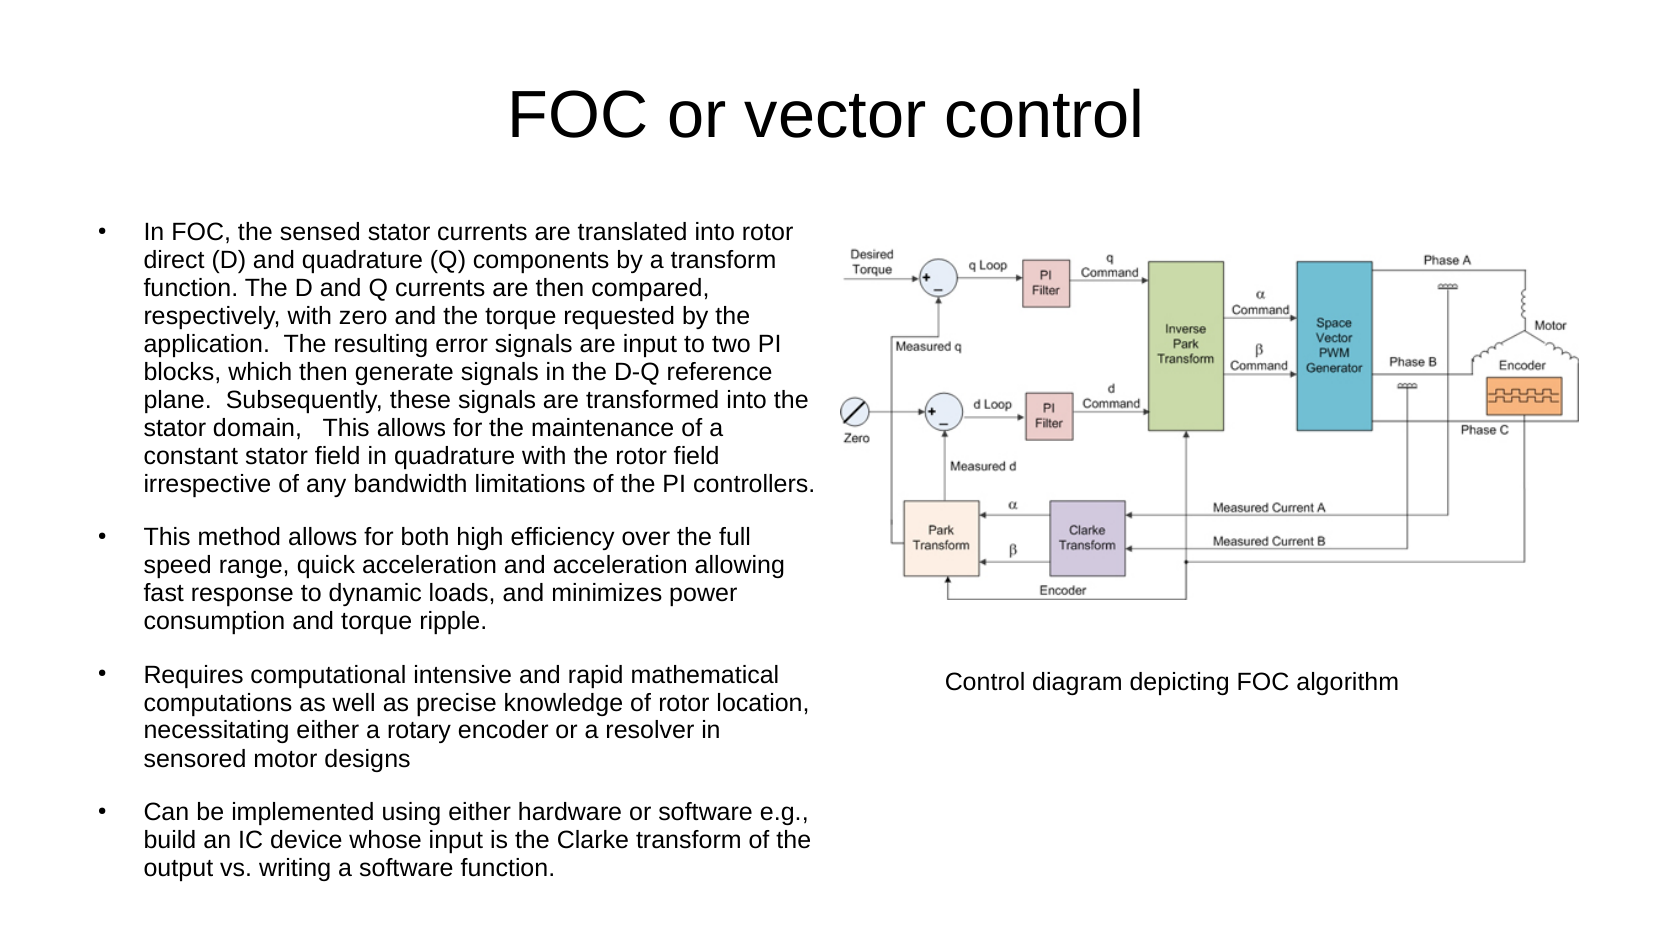

# FOC or vector control
In FOC, the sensed stator currents are translated into rotor direct (D) and quadrature (Q) components by a transform function. The D and Q currents are then compared, respectively, with zero and the torque requested by the application. The resulting error signals are input to two PI blocks, which then generate signals in the D-Q reference plane. Subsequently, these signals are transformed into the stator domain, This allows for the maintenance of a constant stator field in quadrature with the rotor field irrespective of any bandwidth limitations of the PI controllers.
This method allows for both high efficiency over the full speed range, quick acceleration and acceleration allowing fast response to dynamic loads, and minimizes power consumption and torque ripple.
Requires computational intensive and rapid mathematical computations as well as precise knowledge of rotor location, necessitating either a rotary encoder or a resolver in sensored motor designs
Can be implemented using either hardware or software e.g., build an IC device whose input is the Clarke transform of the output vs. writing a software function.
Control diagram depicting FOC algorithm